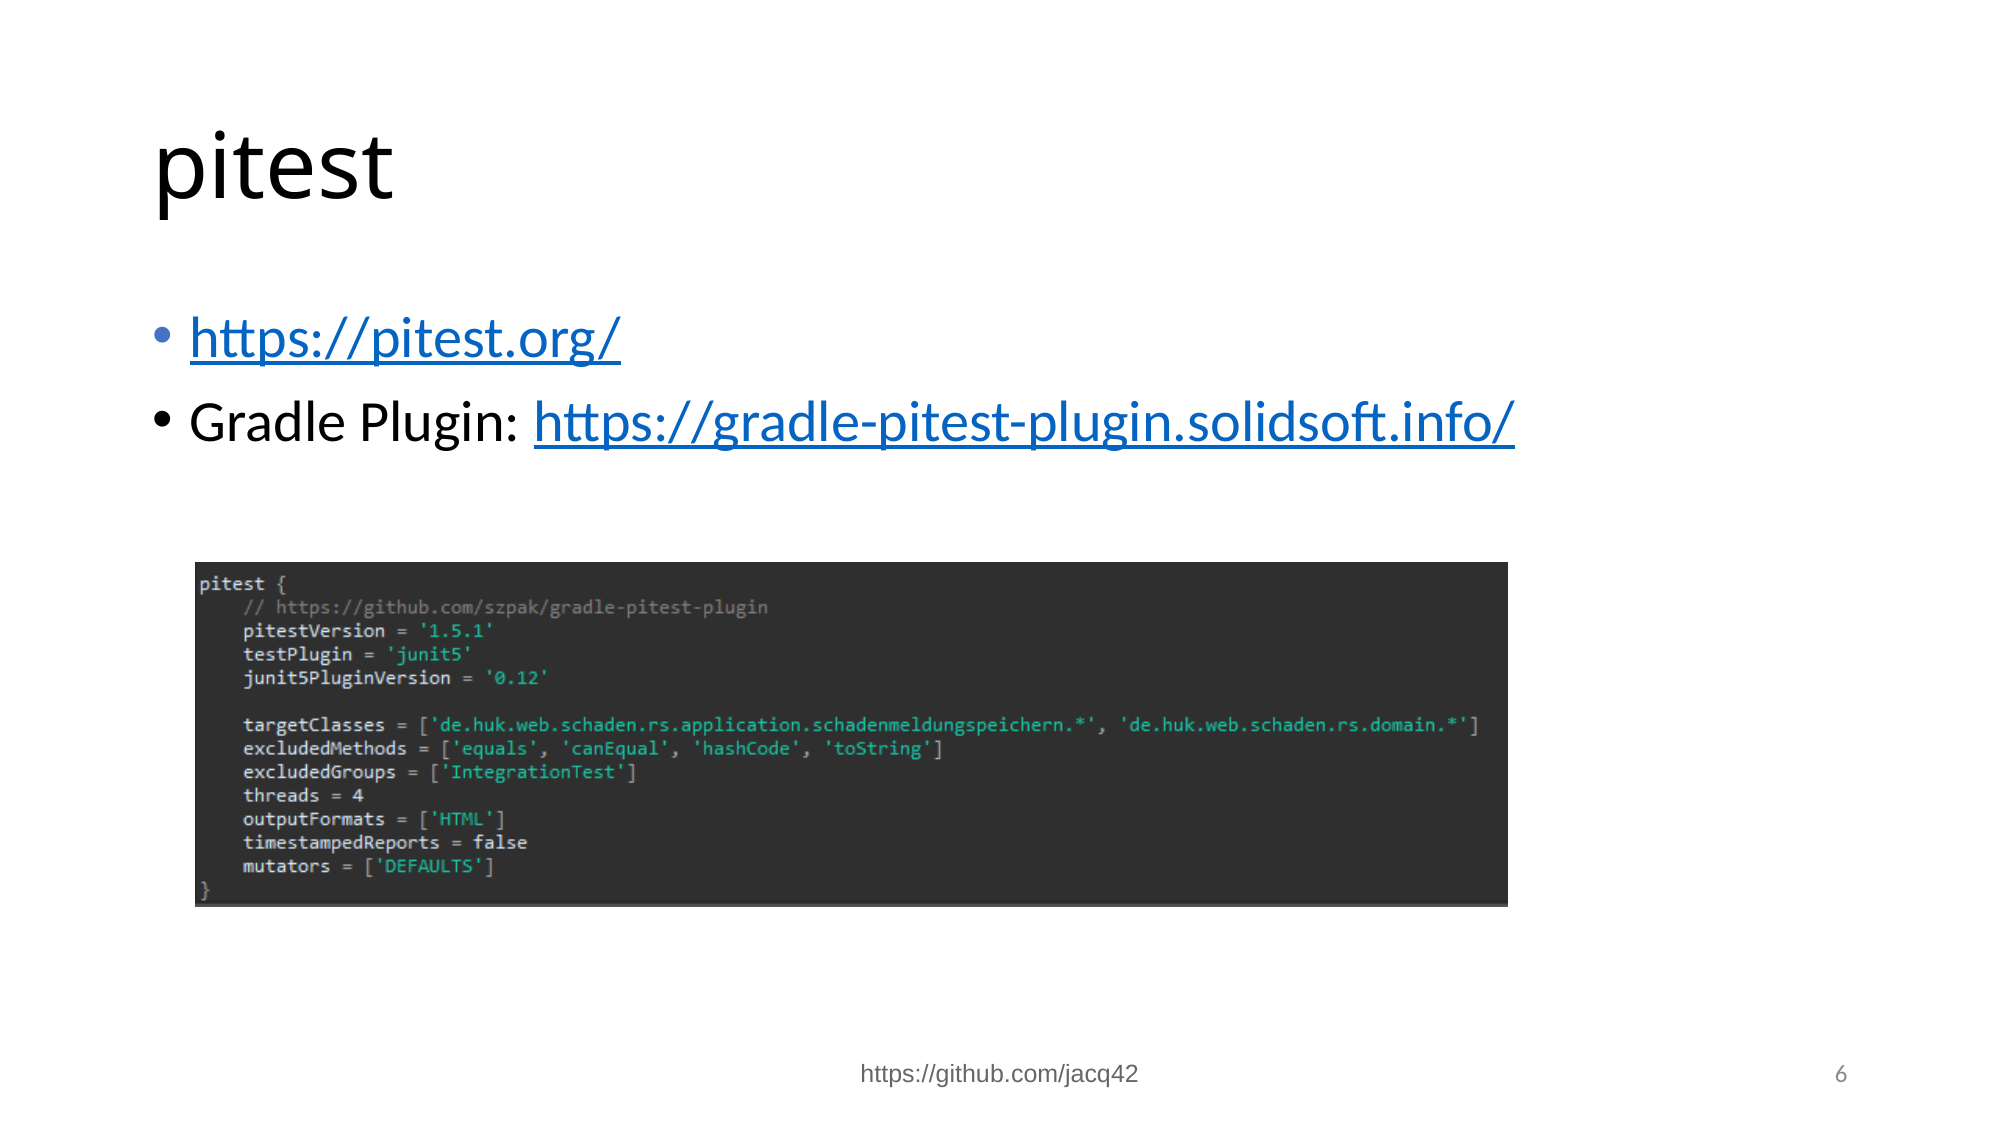

# pitest
https://pitest.org/
Gradle Plugin: https://gradle-pitest-plugin.solidsoft.info/
https://github.com/jacq42
6